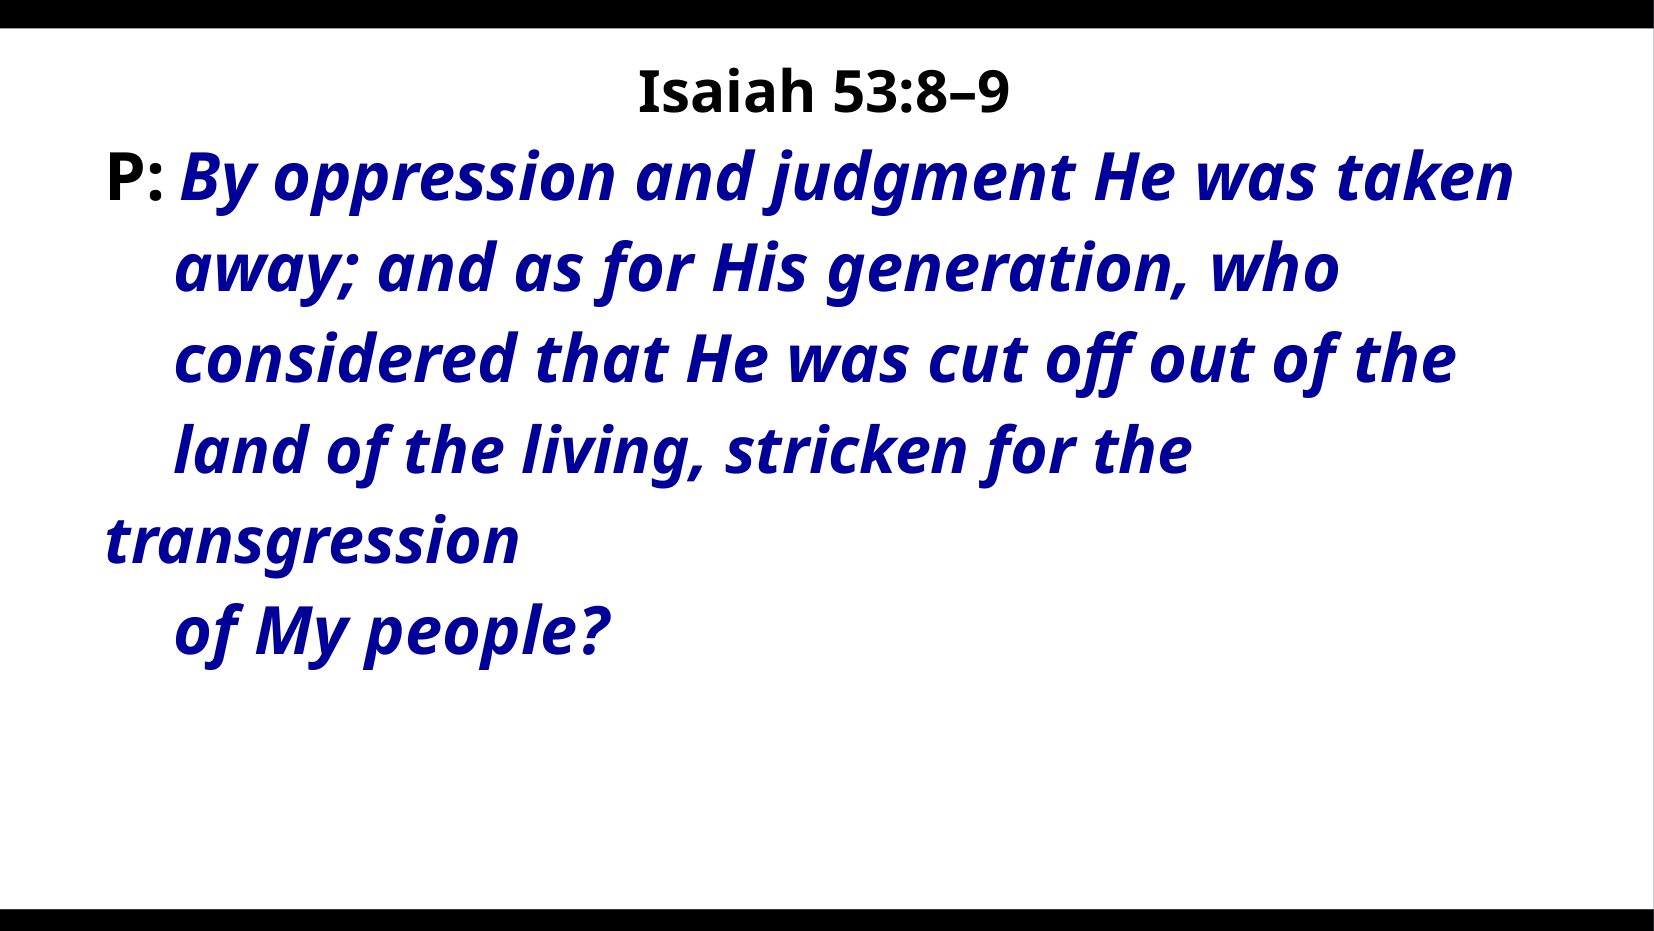

Isaiah 53:8–9
P:	By oppression and judgment He was taken
 away; and as for His generation, who
 considered that He was cut off out of the
 land of the living, stricken for the transgression
 of My people?